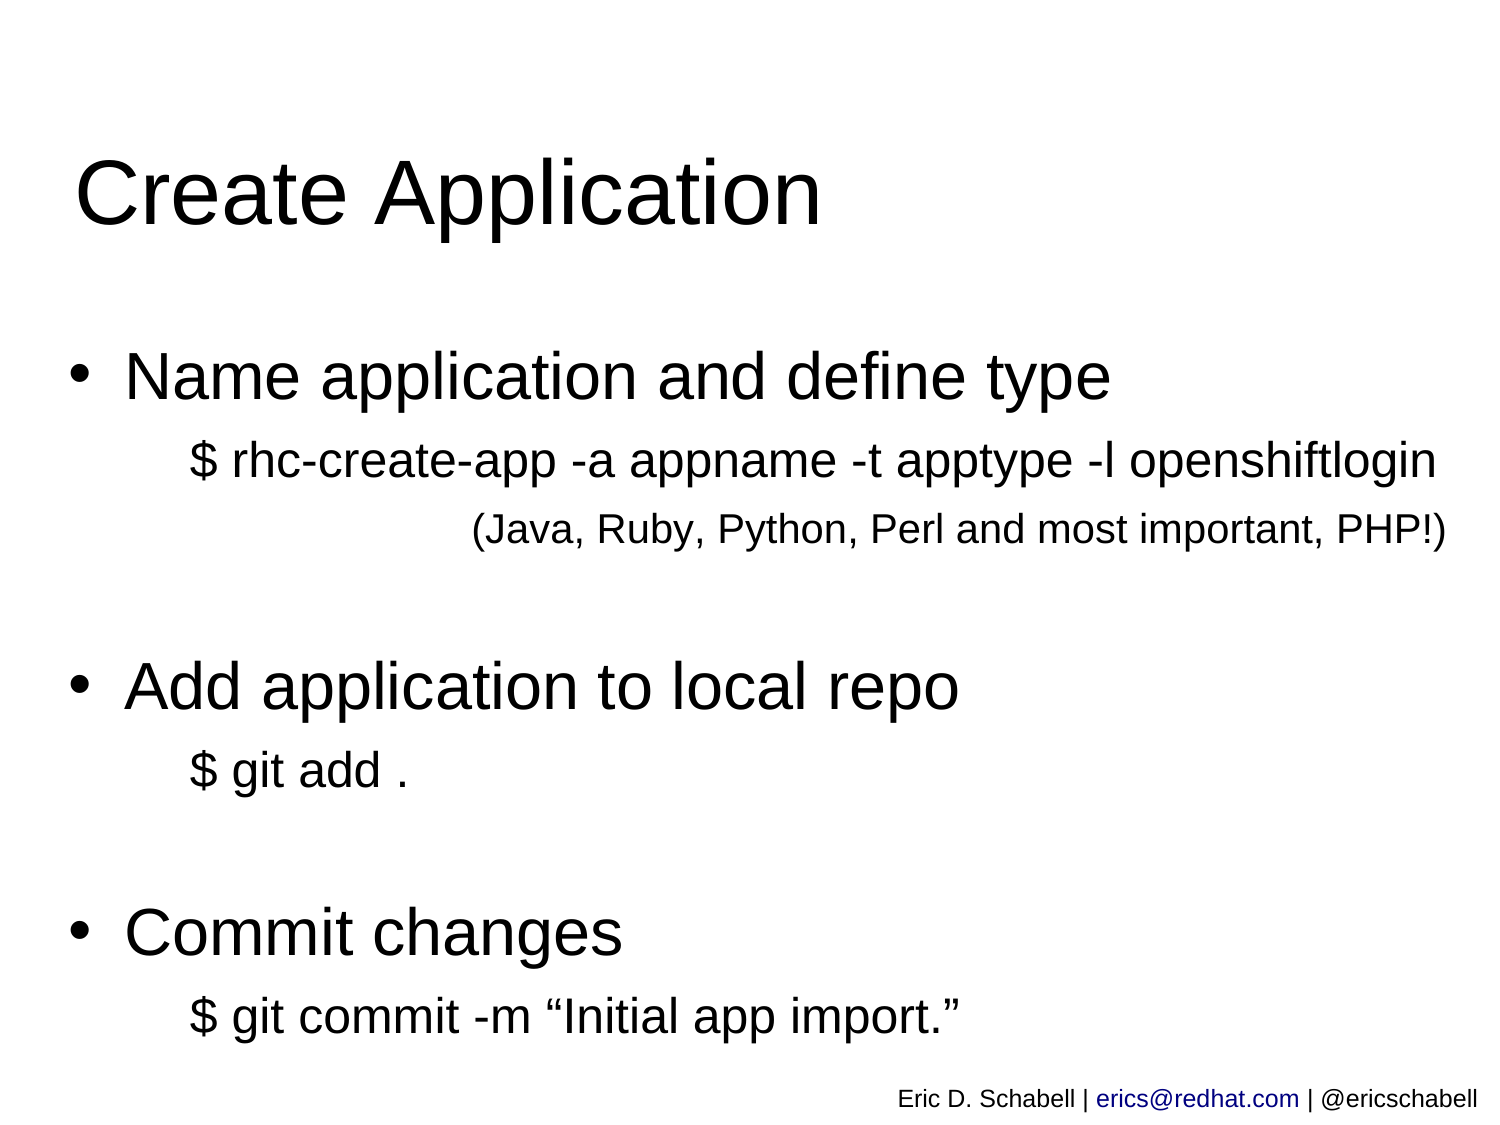

# Create Application
Name application and define type
$ rhc-create-app -a appname -t apptype -l openshiftlogin
(Java, Ruby, Python, Perl and most important, PHP!)
Add application to local repo
$ git add .
Commit changes
$ git commit -m “Initial app import.”